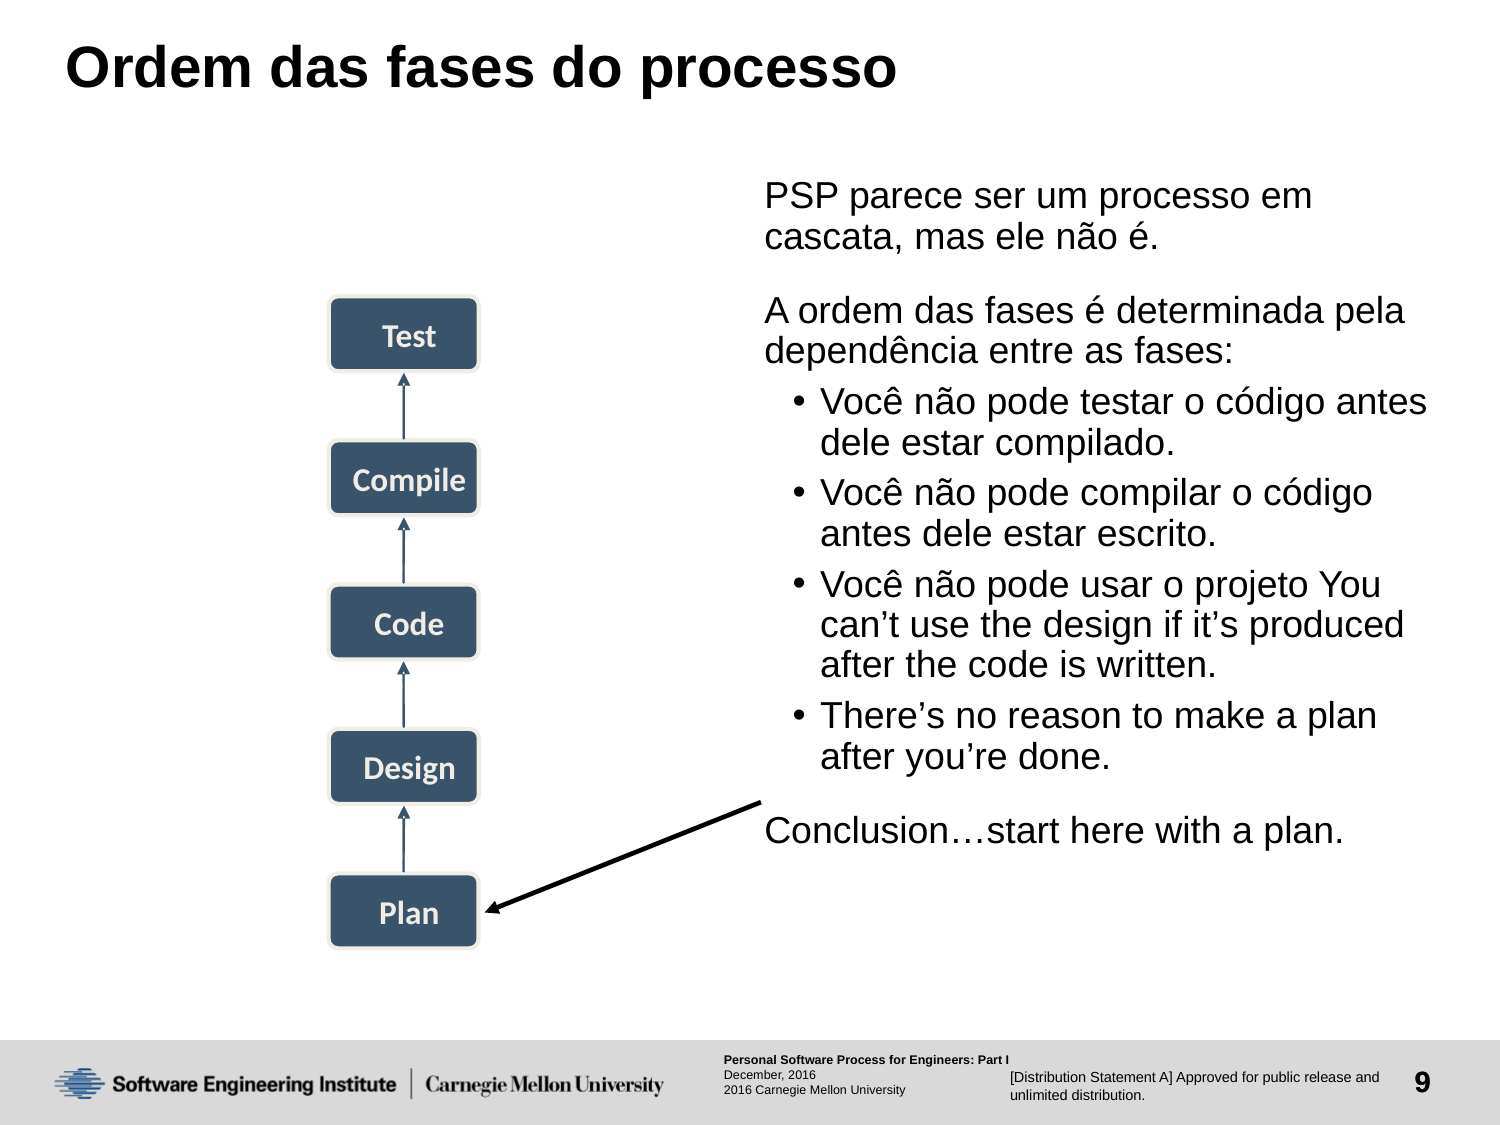

# Ordem das fases do processo
PSP parece ser um processo em cascata, mas ele não é.
A ordem das fases é determinada pela dependência entre as fases:
Você não pode testar o código antes dele estar compilado.
Você não pode compilar o código antes dele estar escrito.
Você não pode usar o projeto You can’t use the design if it’s produced after the code is written.
There’s no reason to make a plan after you’re done.
Conclusion…start here with a plan.
Test
Compile
Code
Design
Plan